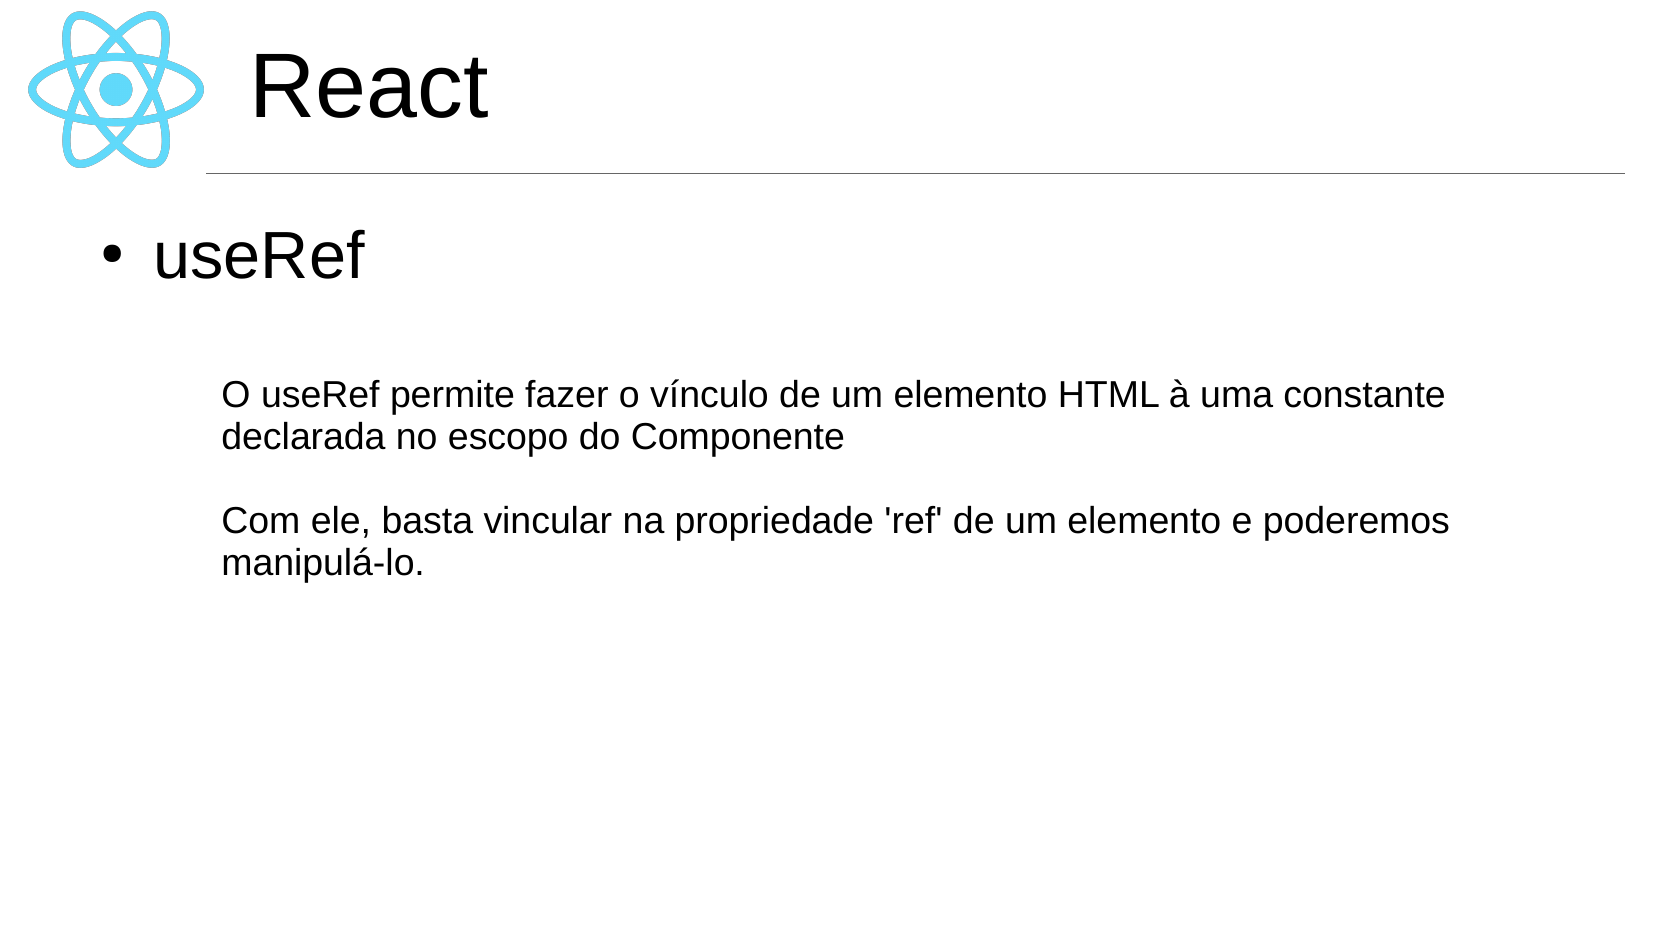

# React
useRef
O useRef permite fazer o vínculo de um elemento HTML à uma constante declarada no escopo do Componente
Com ele, basta vincular na propriedade 'ref' de um elemento e poderemos manipulá-lo.